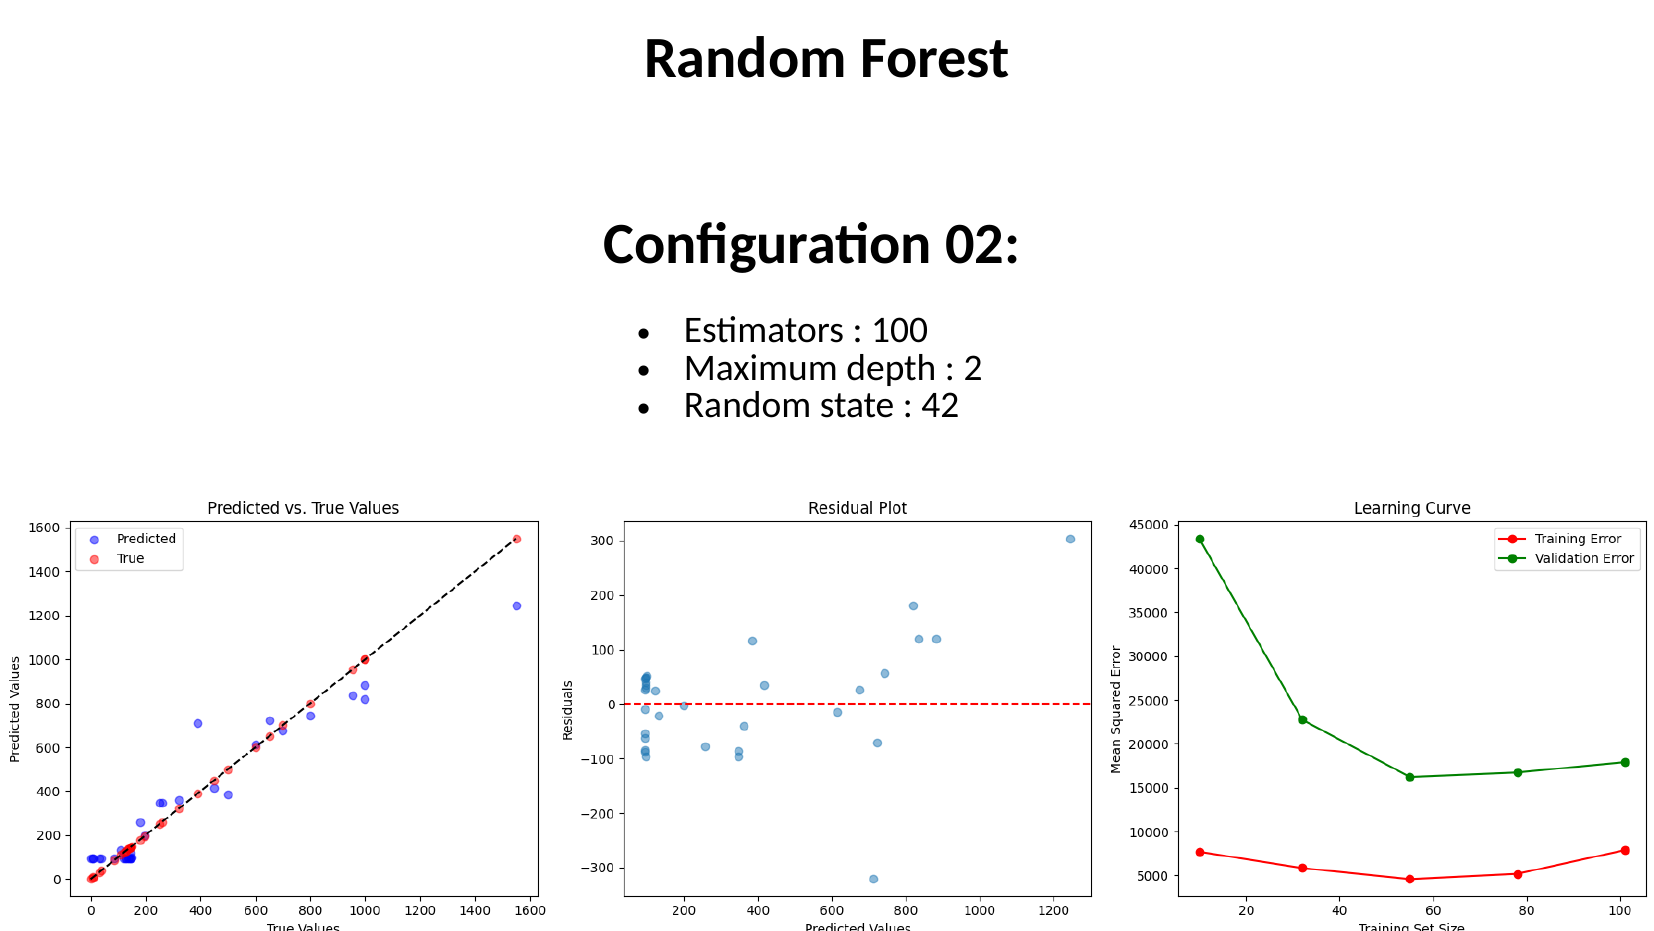

Random Forest
Configuration 02:
Estimators : 100
Maximum depth : 2
Random state : 42